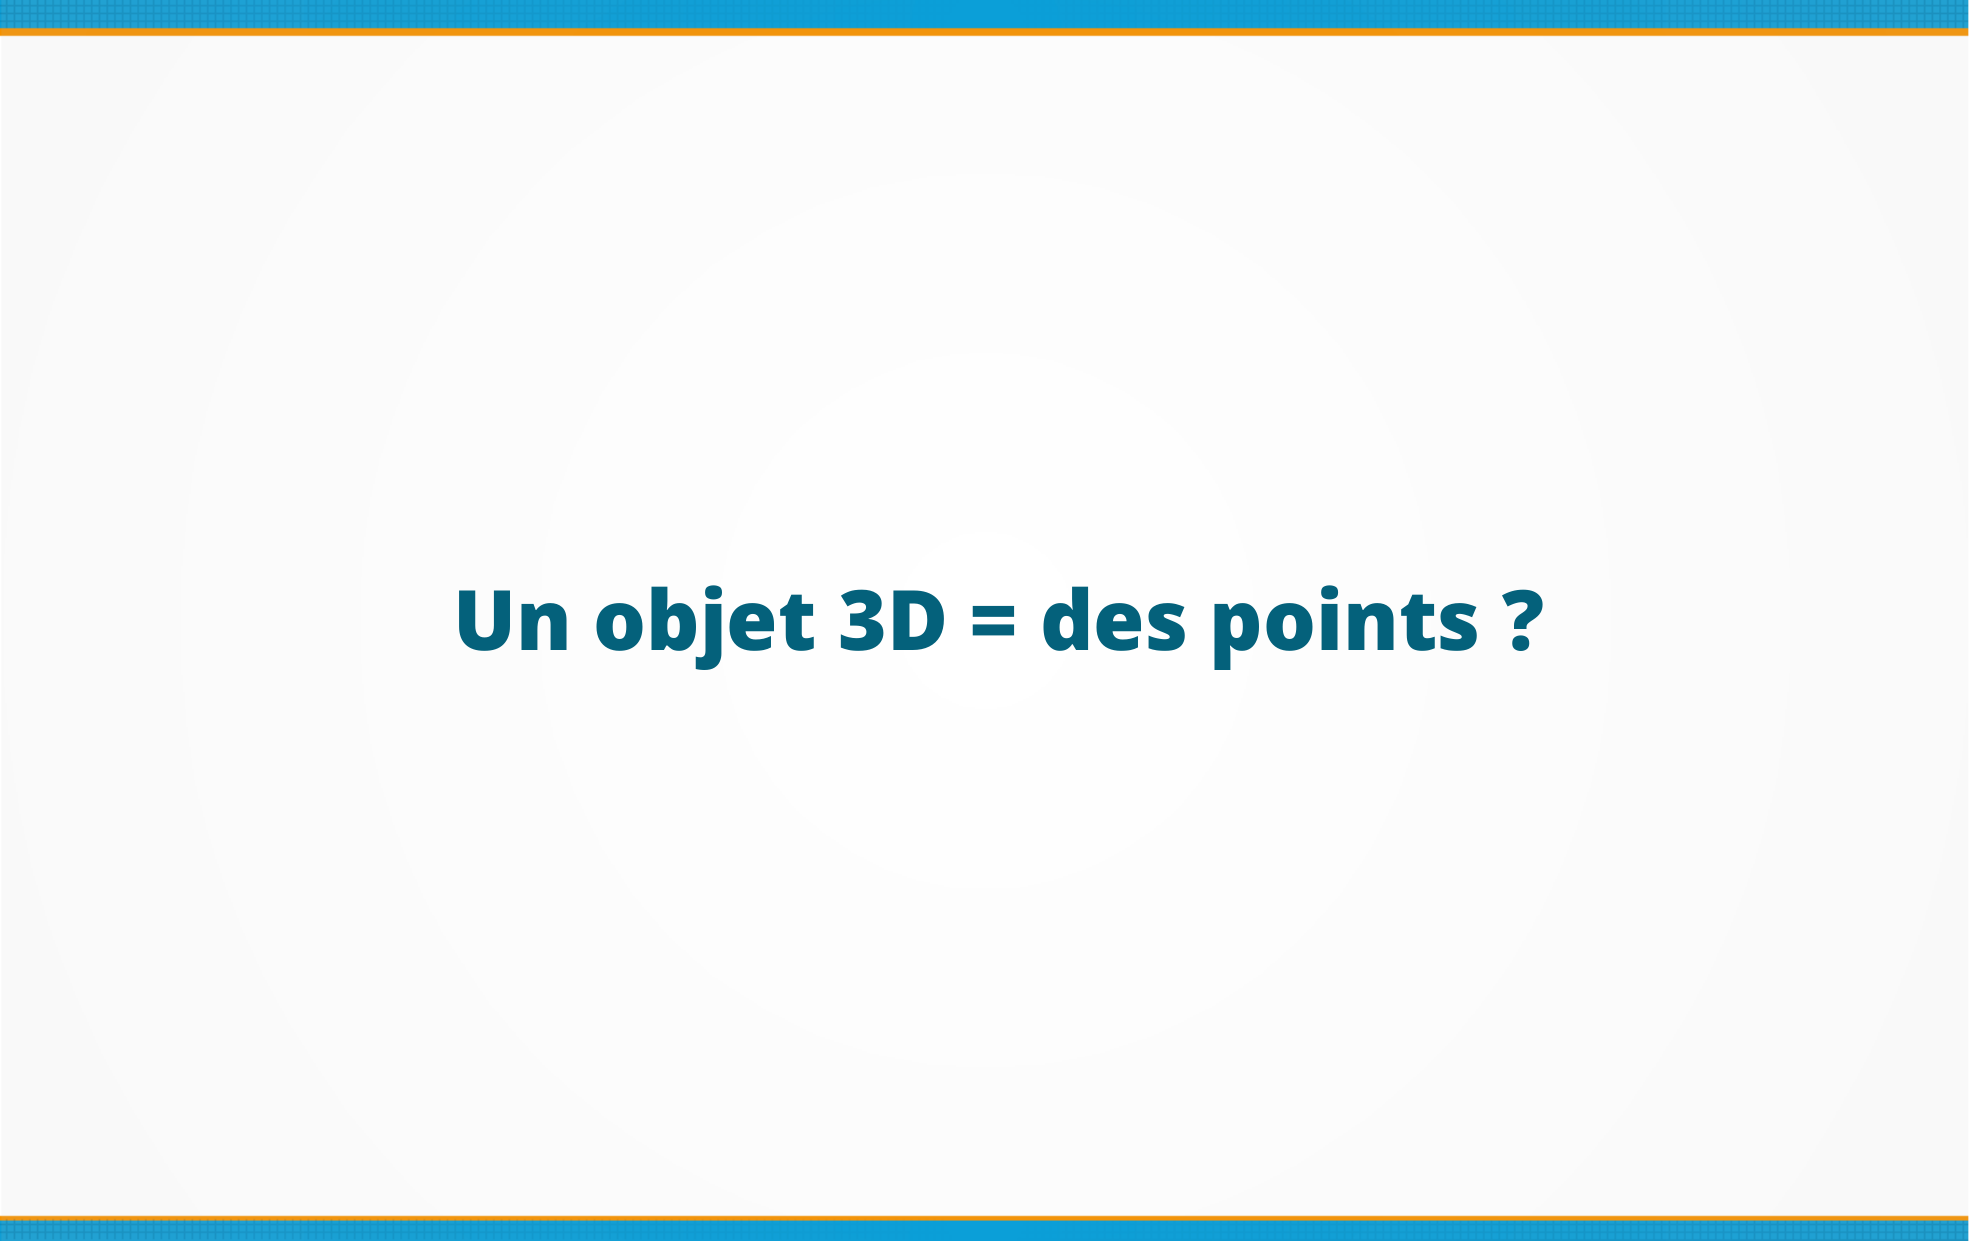

# Un objet 3D = des points ?